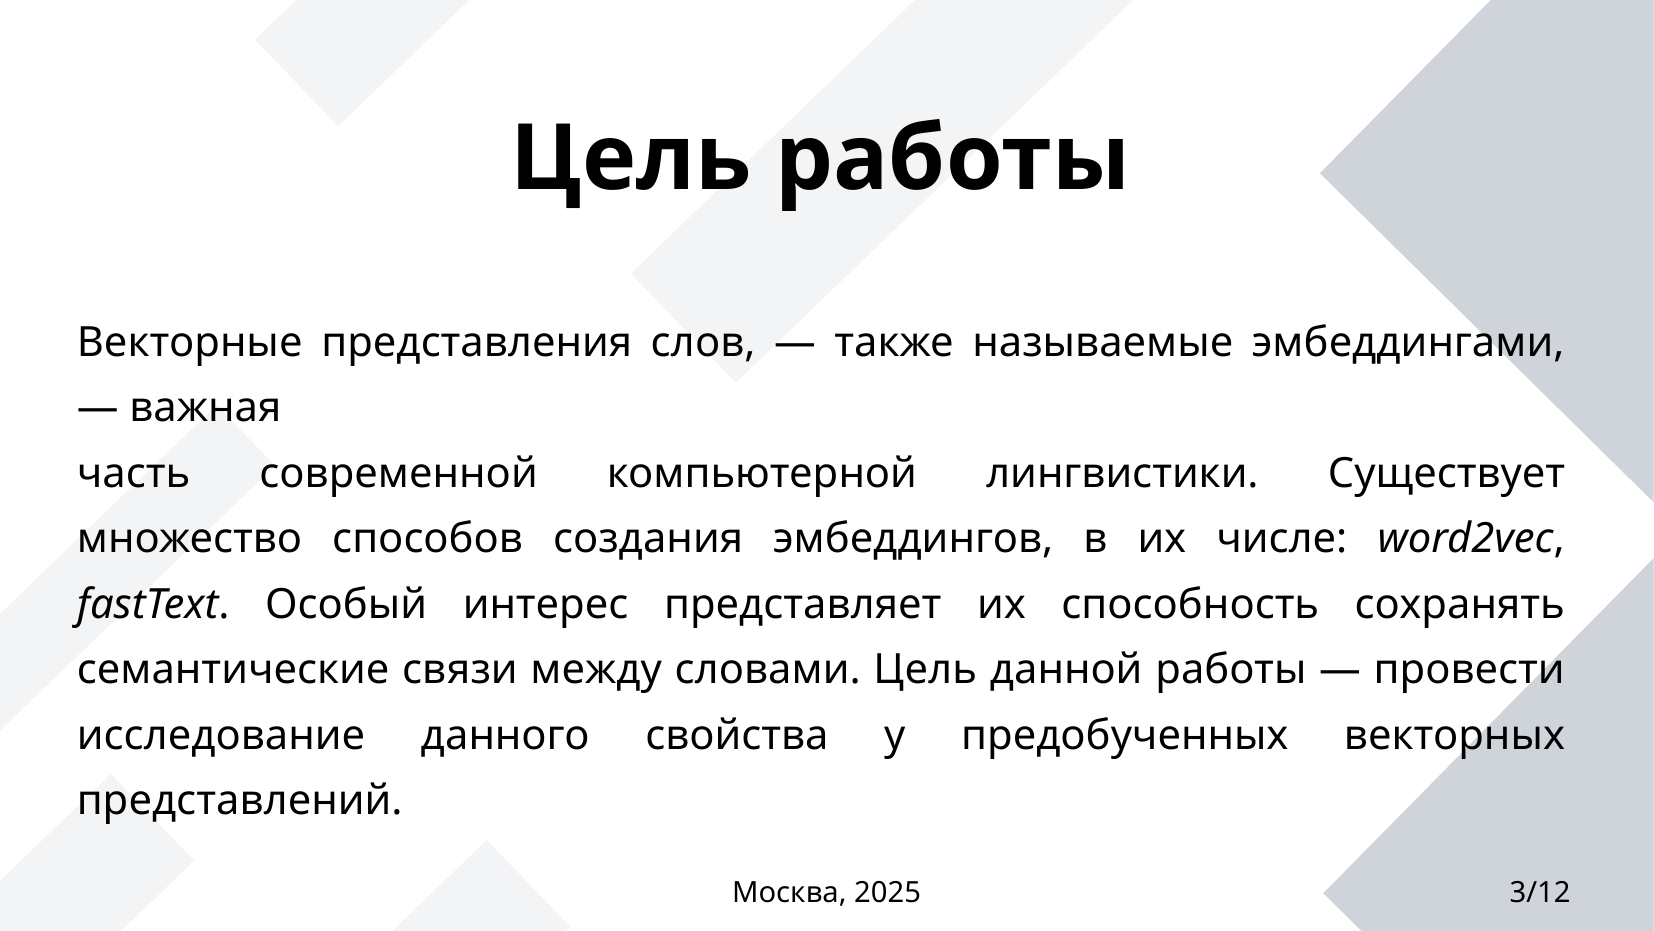

# Цель работы
Векторные представления слов, — также называемые эмбеддингами, — важная
часть современной компьютерной лингвистики. Существует множество способов создания эмбеддингов, в их числе: word2vec, fastText. Особый интерес представляет их способность сохранять семантические связи между словами. Цель данной работы — провести исследование данного свойства у предобученных векторных представлений.
Москва, 2025
3